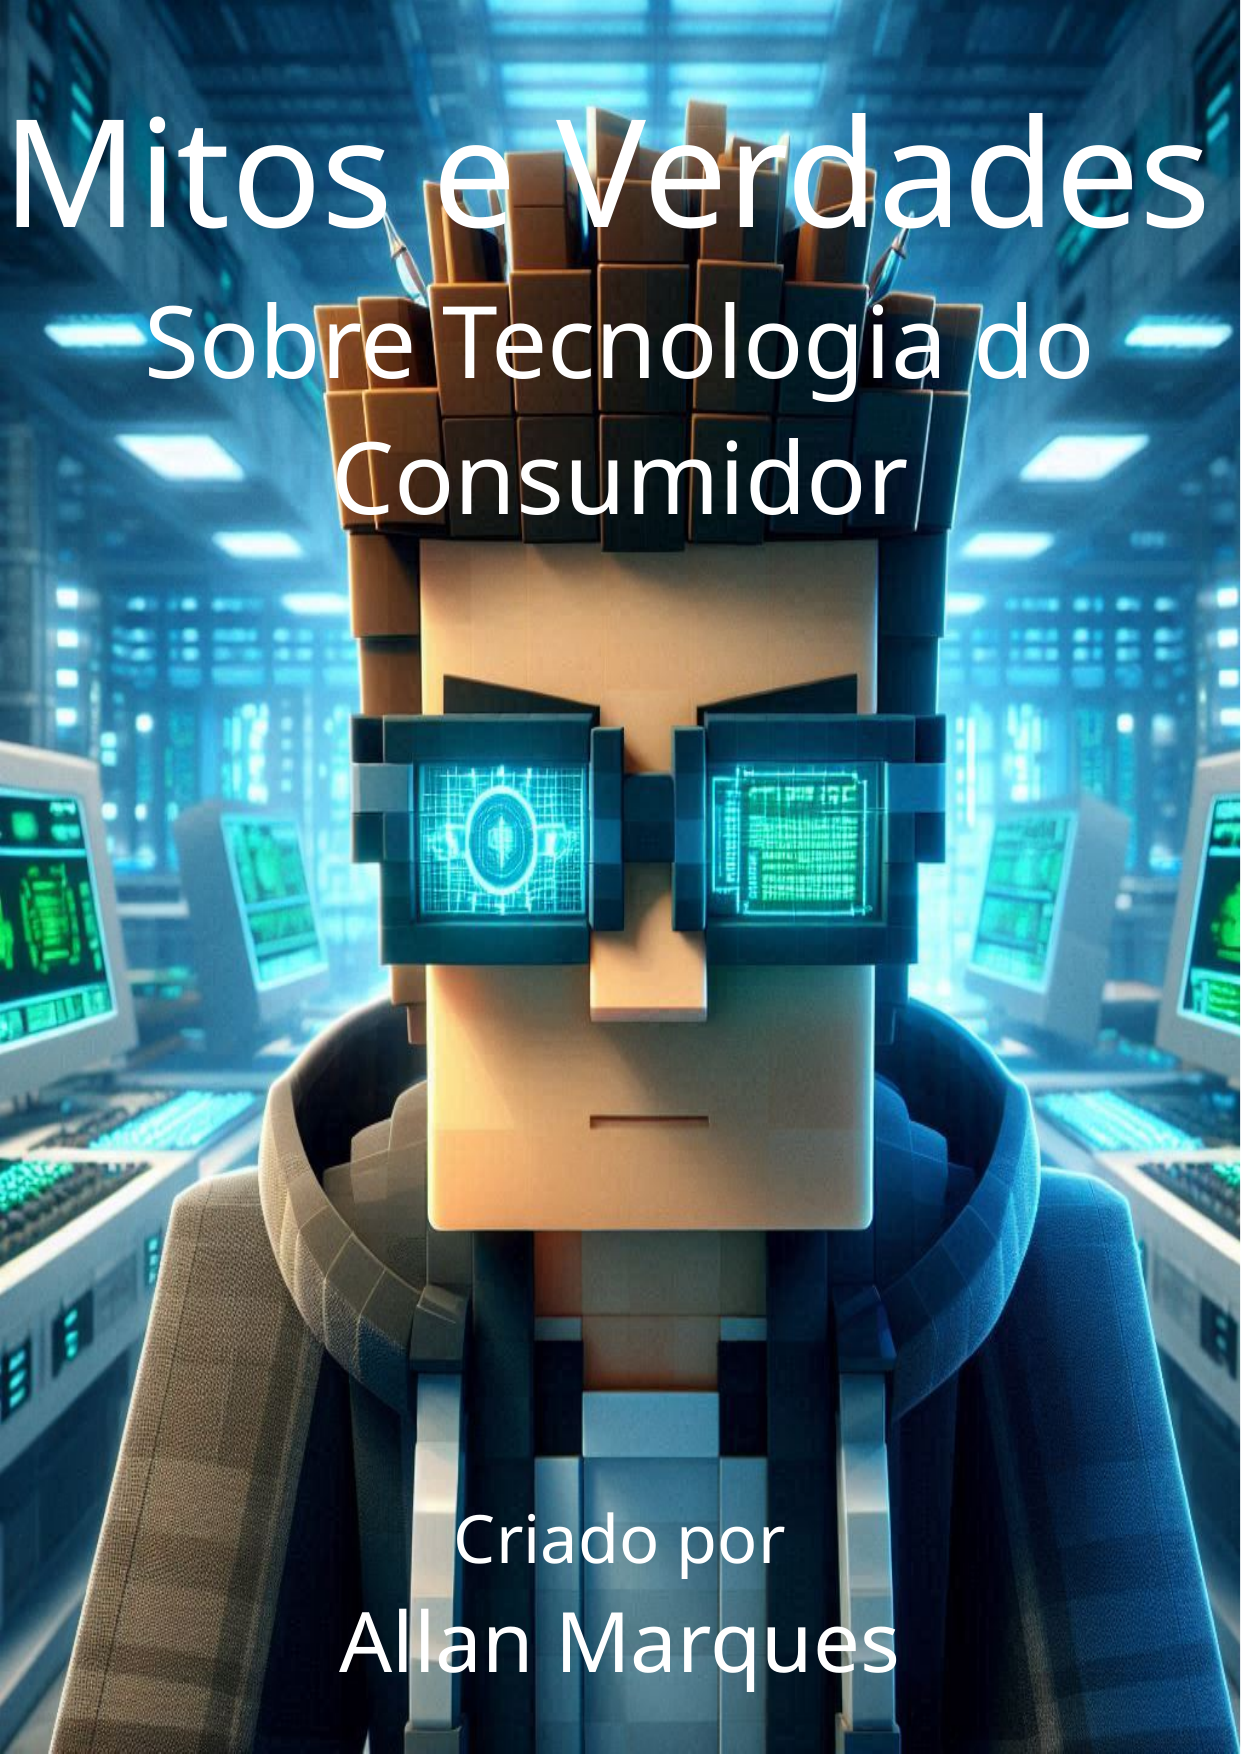

# Mitos e Verdades
Sobre Tecnologia do Consumidor
Criado por
Allan Marques